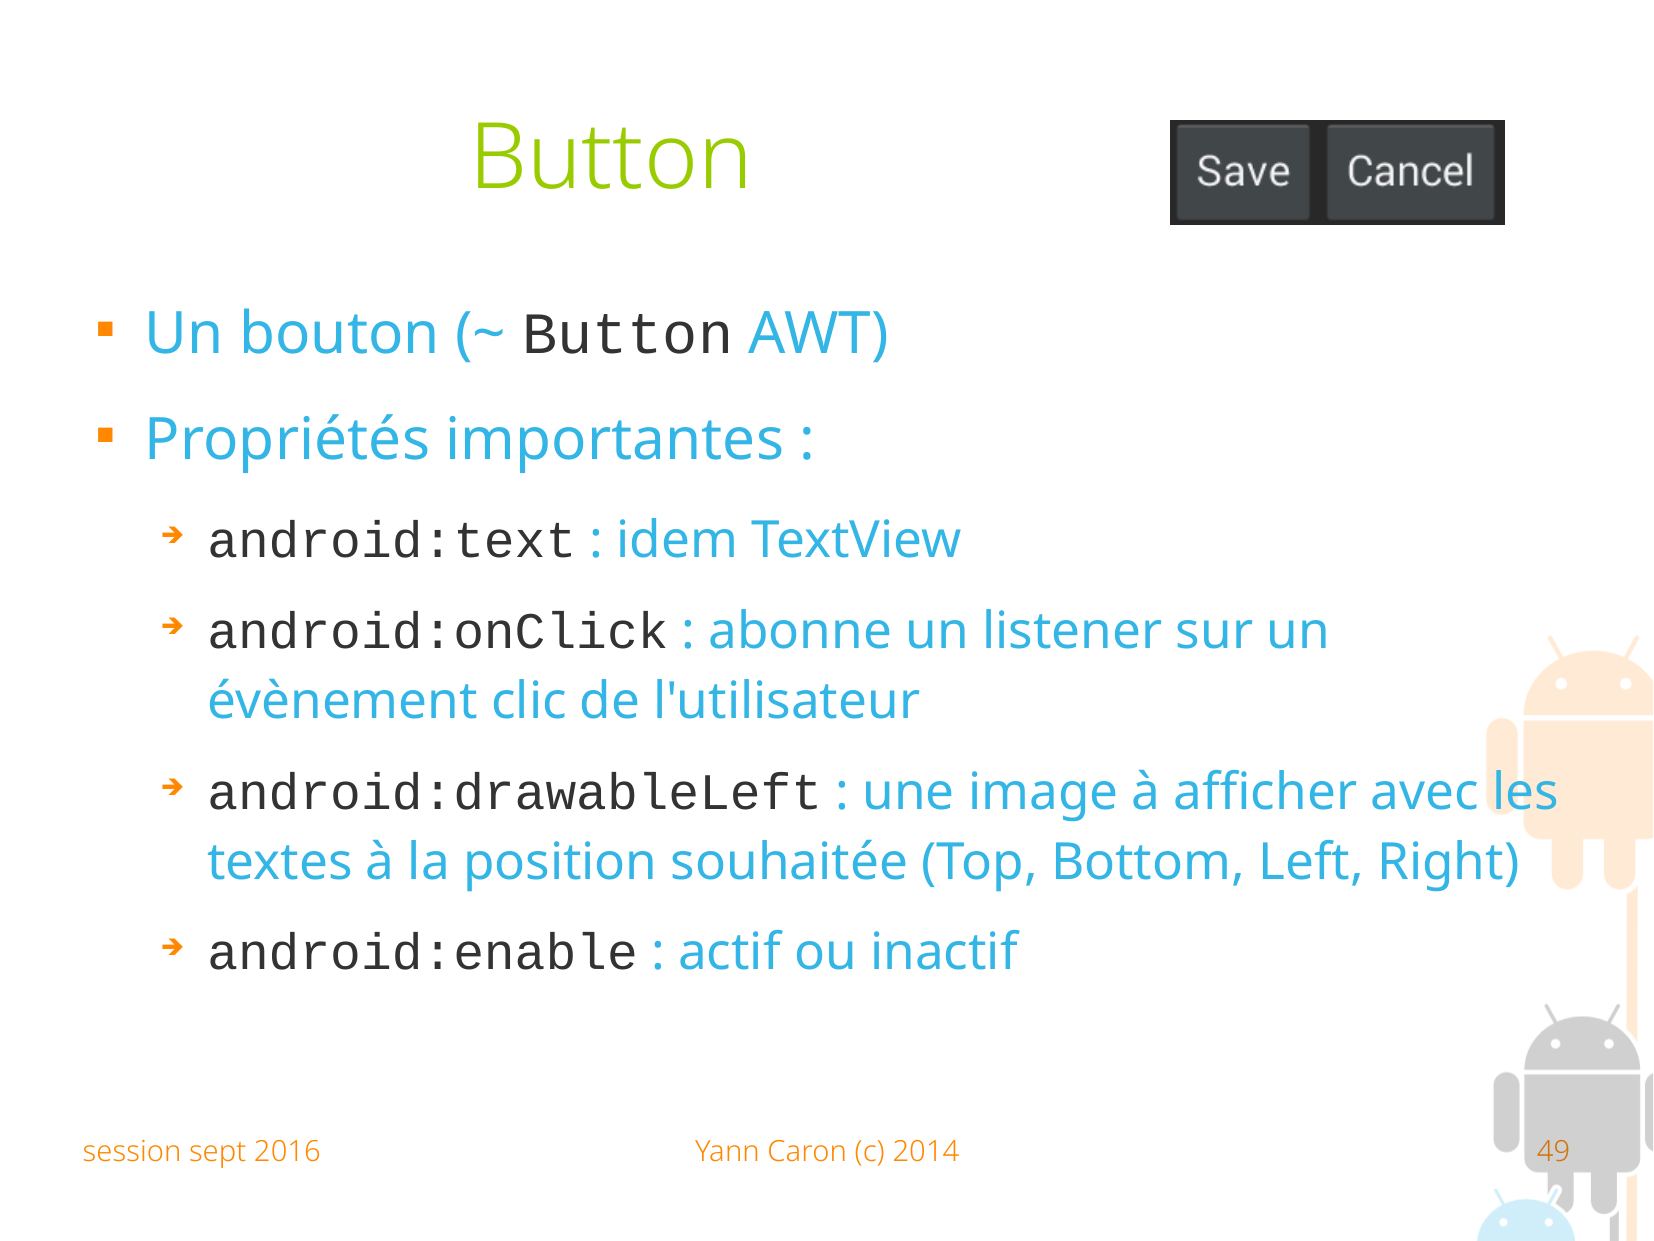

# Button
Un bouton (~ Button AWT)
Propriétés importantes :
android:text : idem TextView
android:onClick : abonne un listener sur un évènement clic de l'utilisateur
android:drawableLeft : une image à afficher avec les textes à la position souhaitée (Top, Bottom, Left, Right)
android:enable : actif ou inactif
session sept 2016
Yann Caron (c) 2014
49